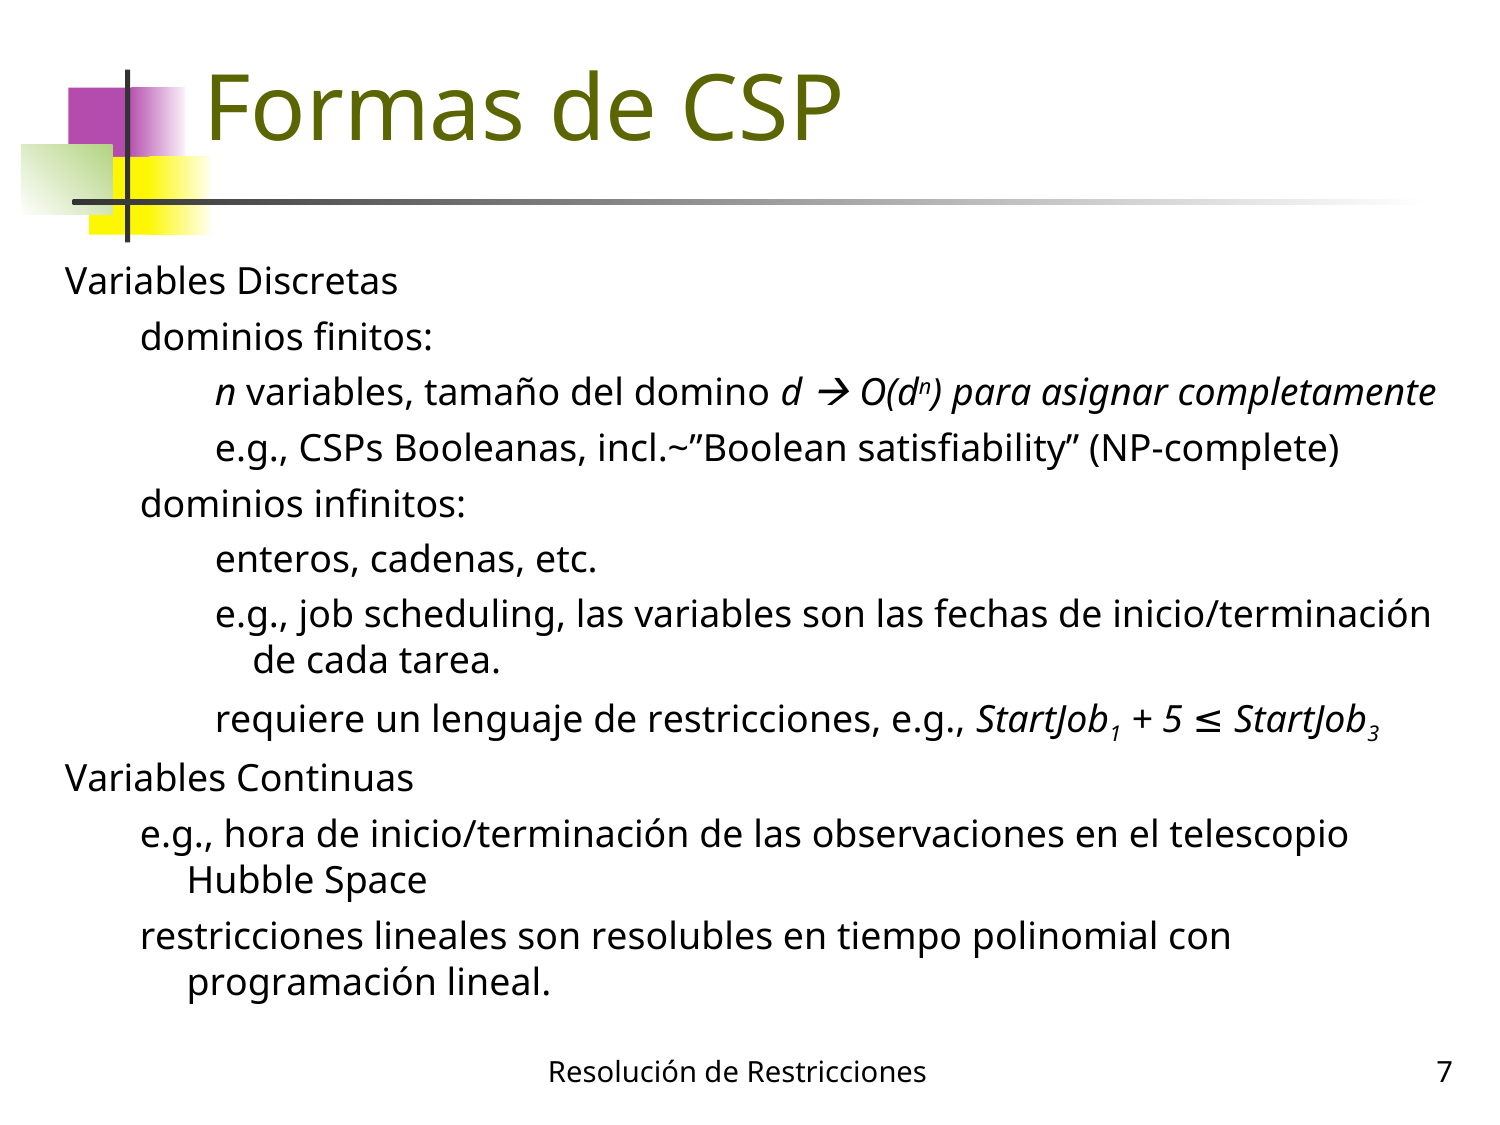

# Formas de CSP
Variables Discretas
dominios finitos:
n variables, tamaño del domino d  O(dn) para asignar completamente
e.g., CSPs Booleanas, incl.~”Boolean satisfiability” (NP-complete)
dominios infinitos:
enteros, cadenas, etc.
e.g., job scheduling, las variables son las fechas de inicio/terminación de cada tarea.
requiere un lenguaje de restricciones, e.g., StartJob1 + 5 ≤ StartJob3
Variables Continuas
e.g., hora de inicio/terminación de las observaciones en el telescopio Hubble Space
restricciones lineales son resolubles en tiempo polinomial con programación lineal.
Resolución de Restricciones
7